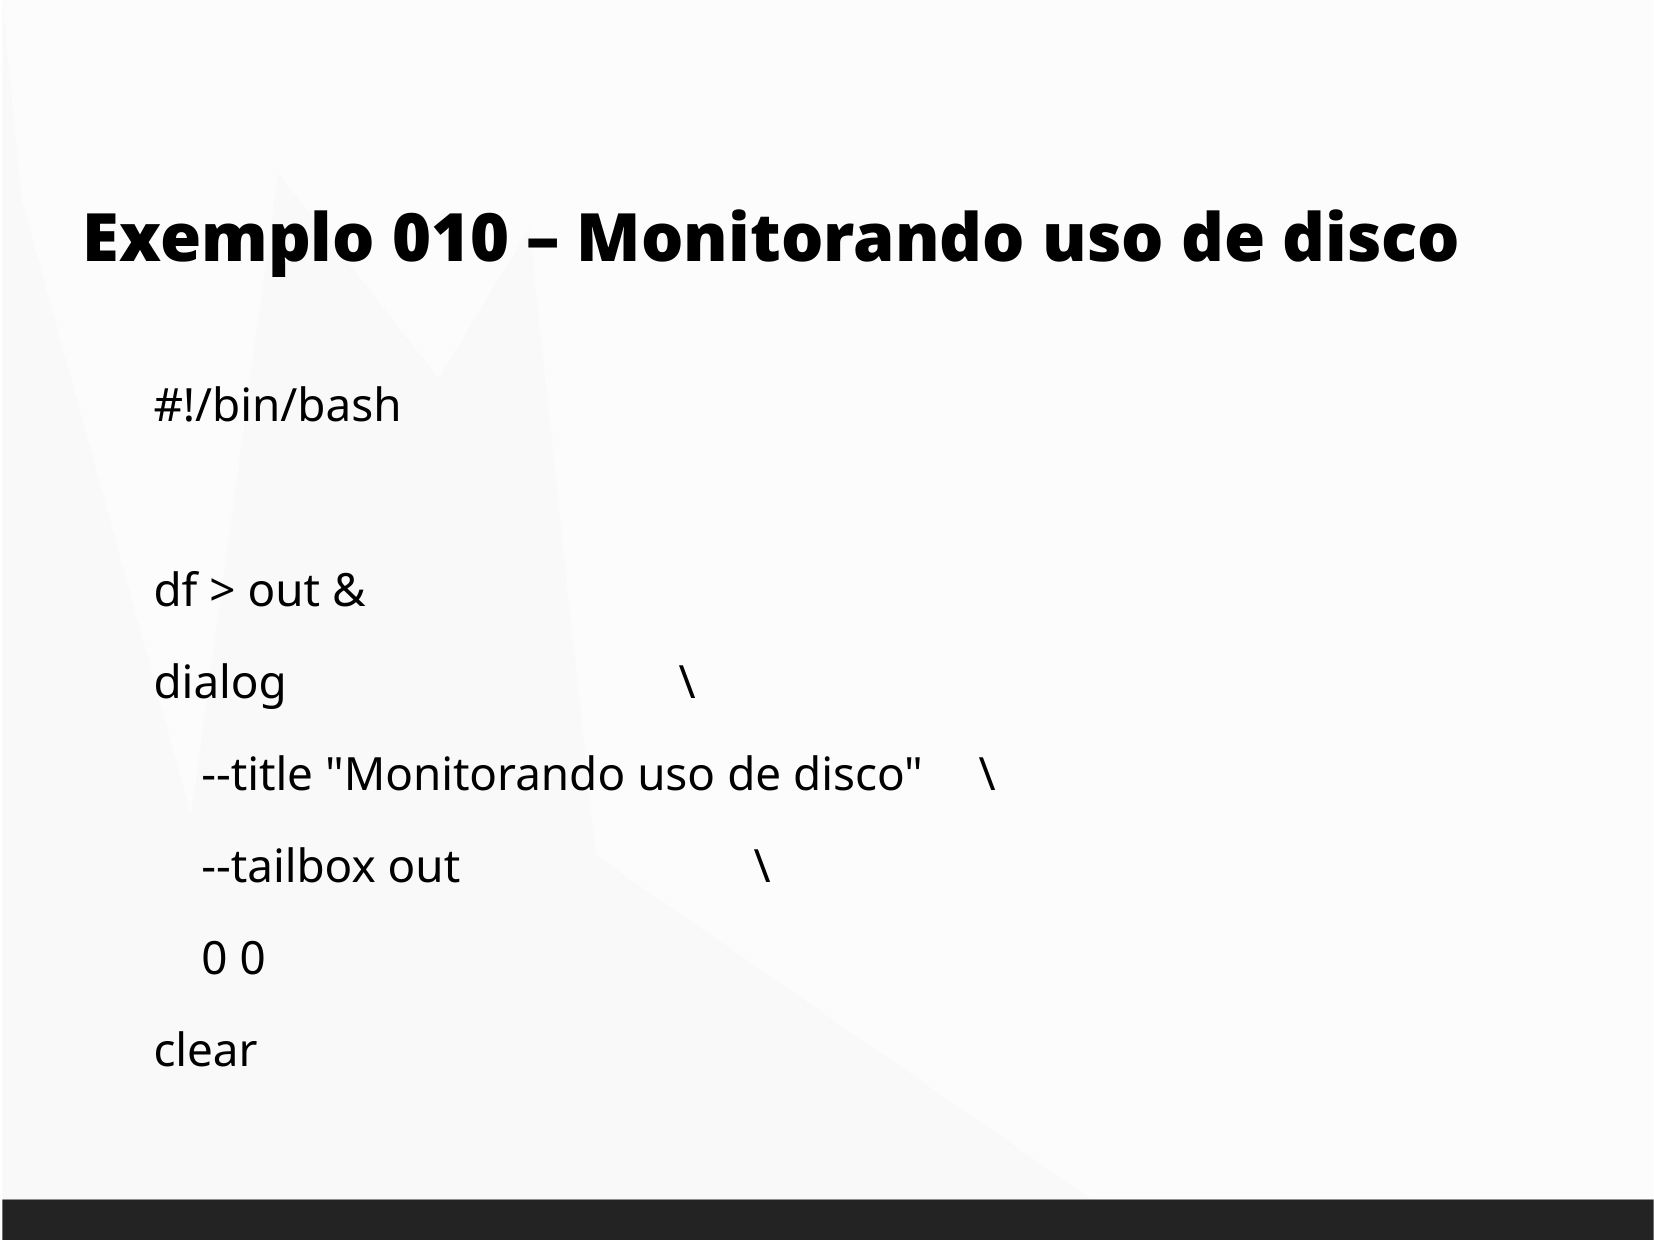

# Exemplo 010 – Monitorando uso de disco
#!/bin/bash
df > out &
dialog						\
 --title "Monitorando uso de disco"	\
 --tailbox out				\
 0 0
clear